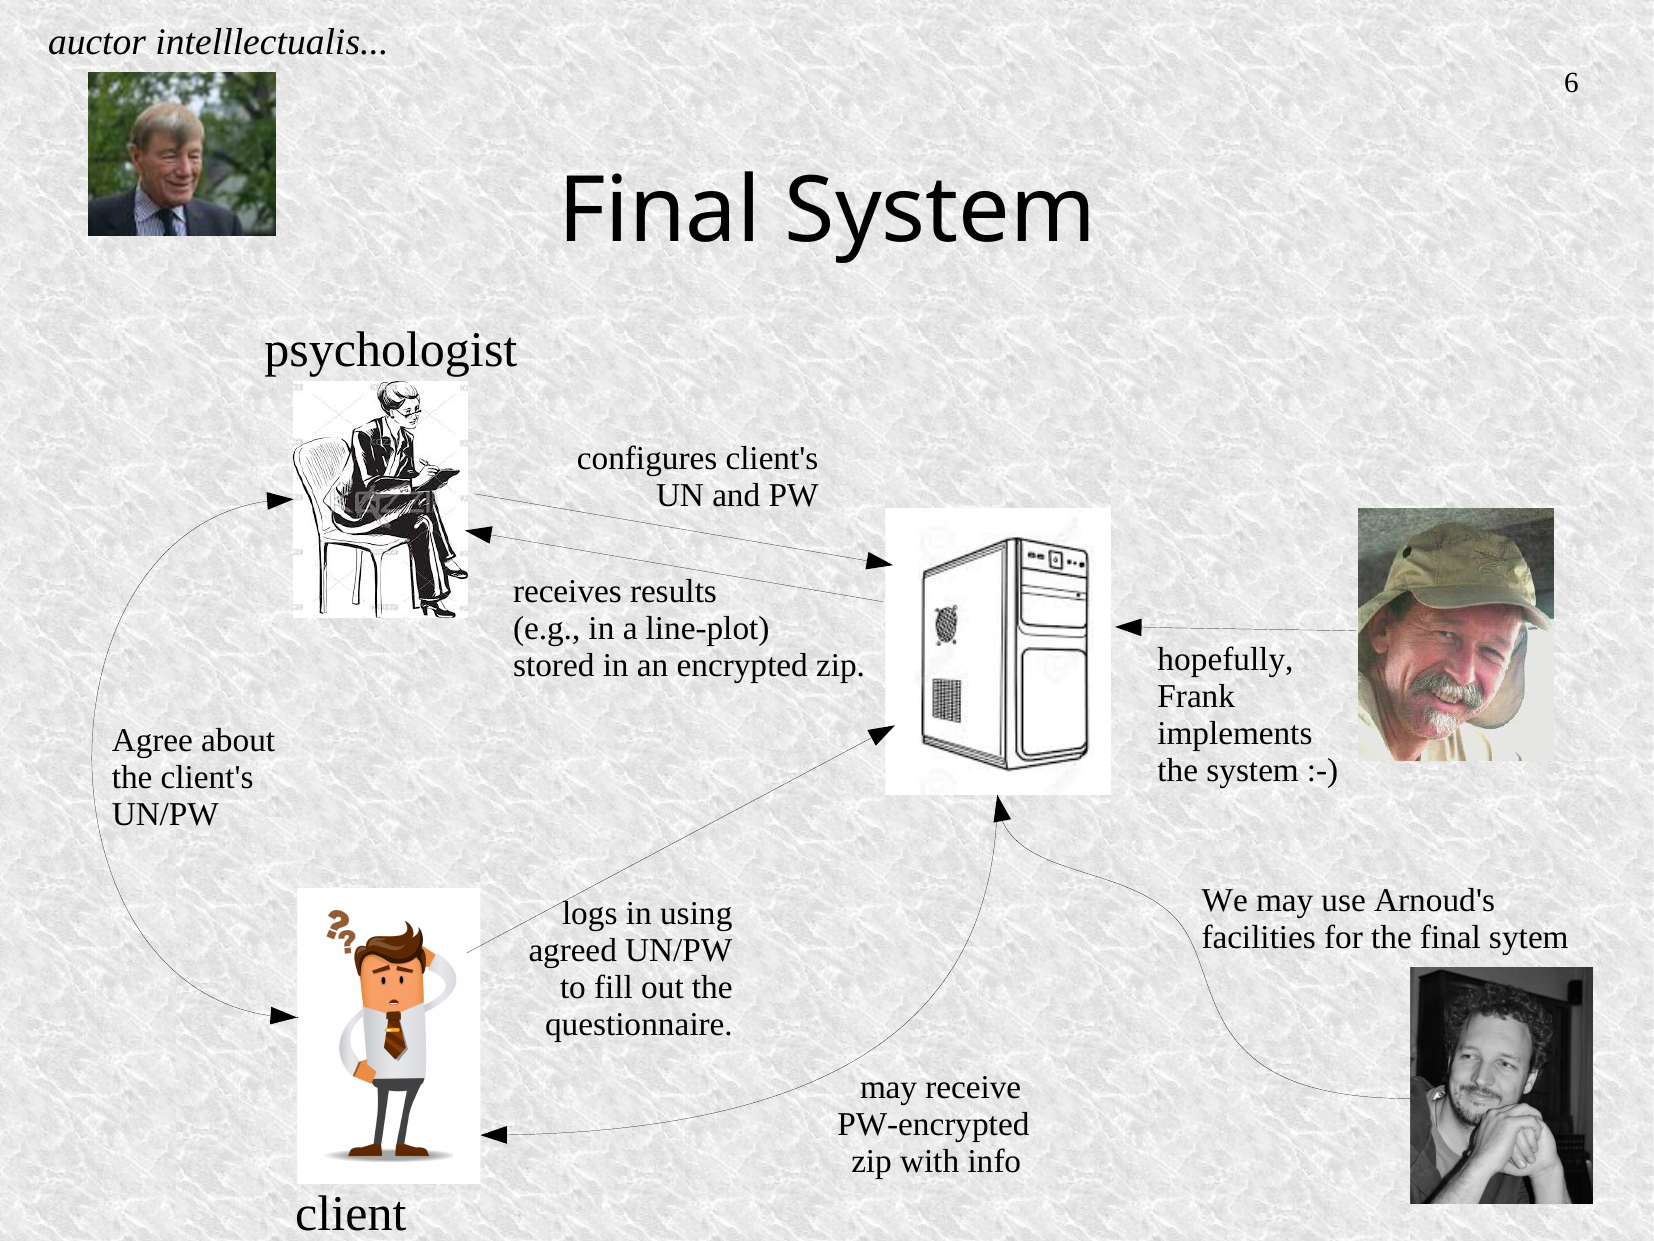

auctor intelllectualis...
6
# Final System
psychologist
configures client's
UN and PW
receives results
(e.g., in a line-plot)
stored in an encrypted zip.
hopefully,
Frank
implements
the system :-)
Agree about
the client's
UN/PW
We may use Arnoud's
facilities for the final sytem
logs in using
agreed UN/PW
to fill out the
questionnaire.
may receive
PW-encrypted
zip with info
client